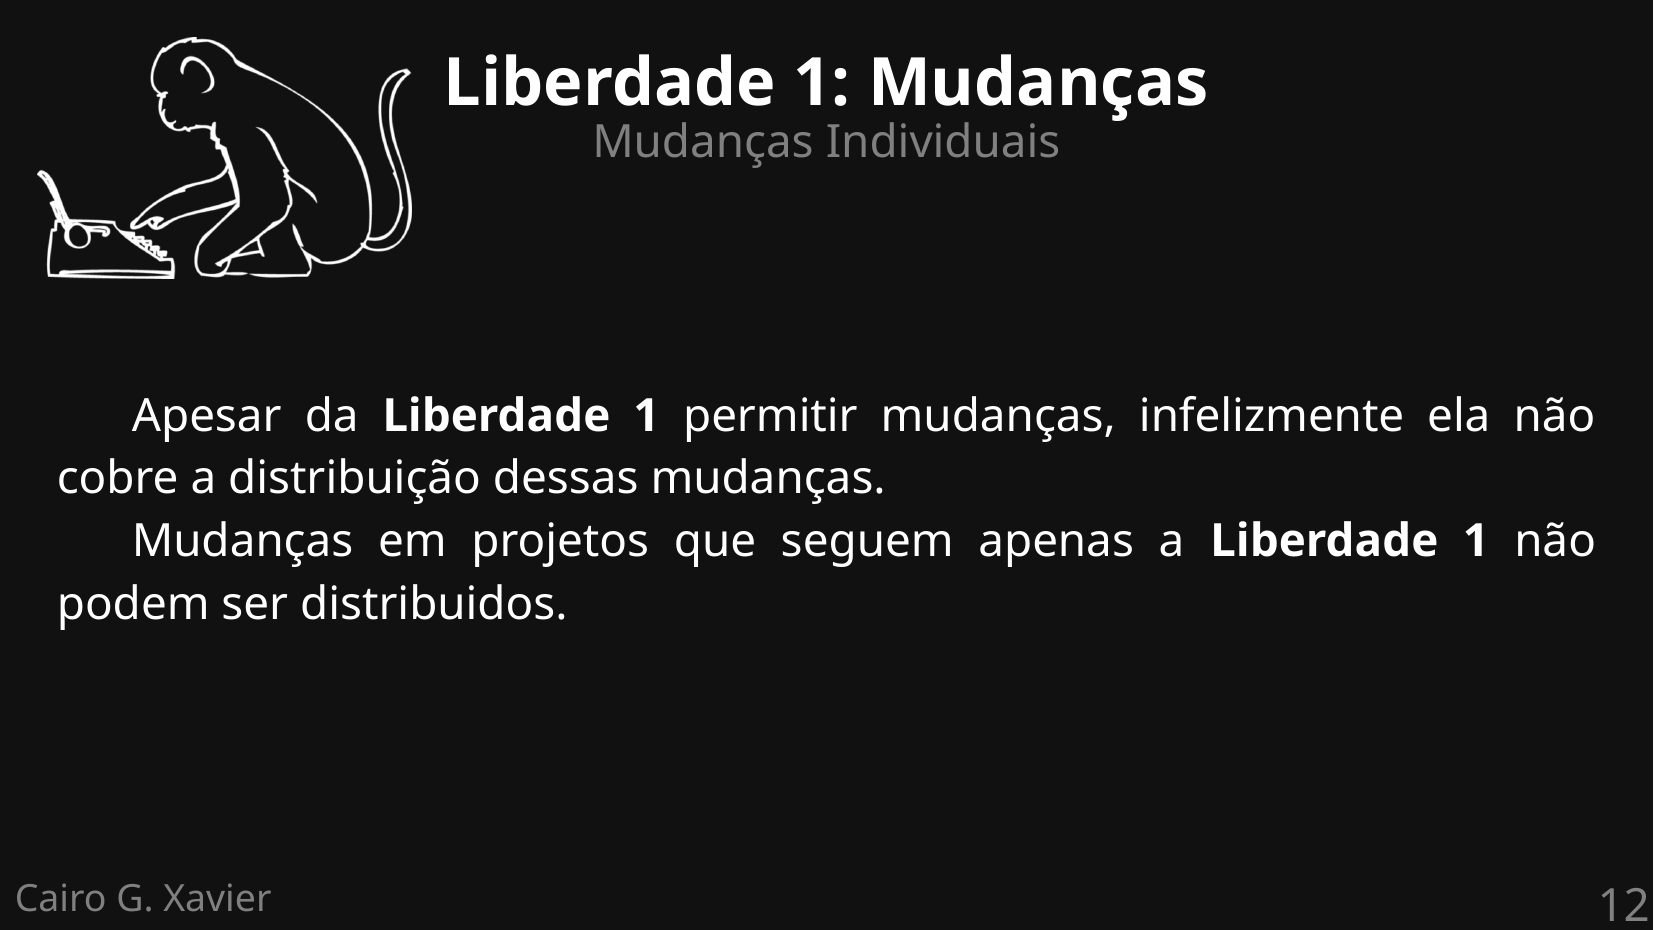

Liberdade 1: Mudanças
Mudanças Individuais
	Apesar da Liberdade 1 permitir mudanças, infelizmente ela não cobre a distribuição dessas mudanças.
	Mudanças em projetos que seguem apenas a Liberdade 1 não podem ser distribuidos.
Cairo G. Xavier